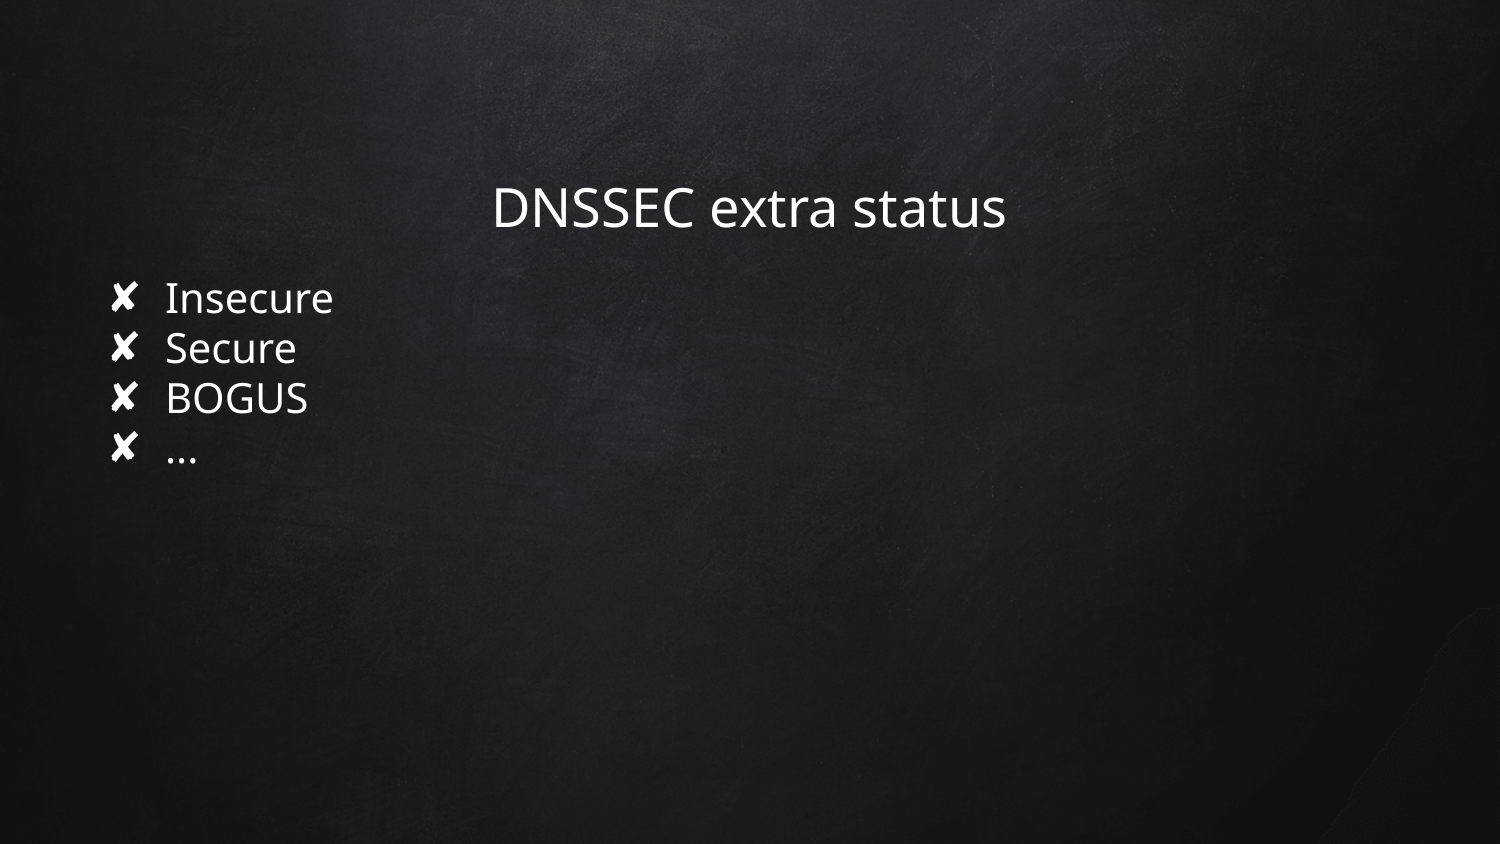

# DNSSEC extra status
Insecure
Secure
BOGUS
...